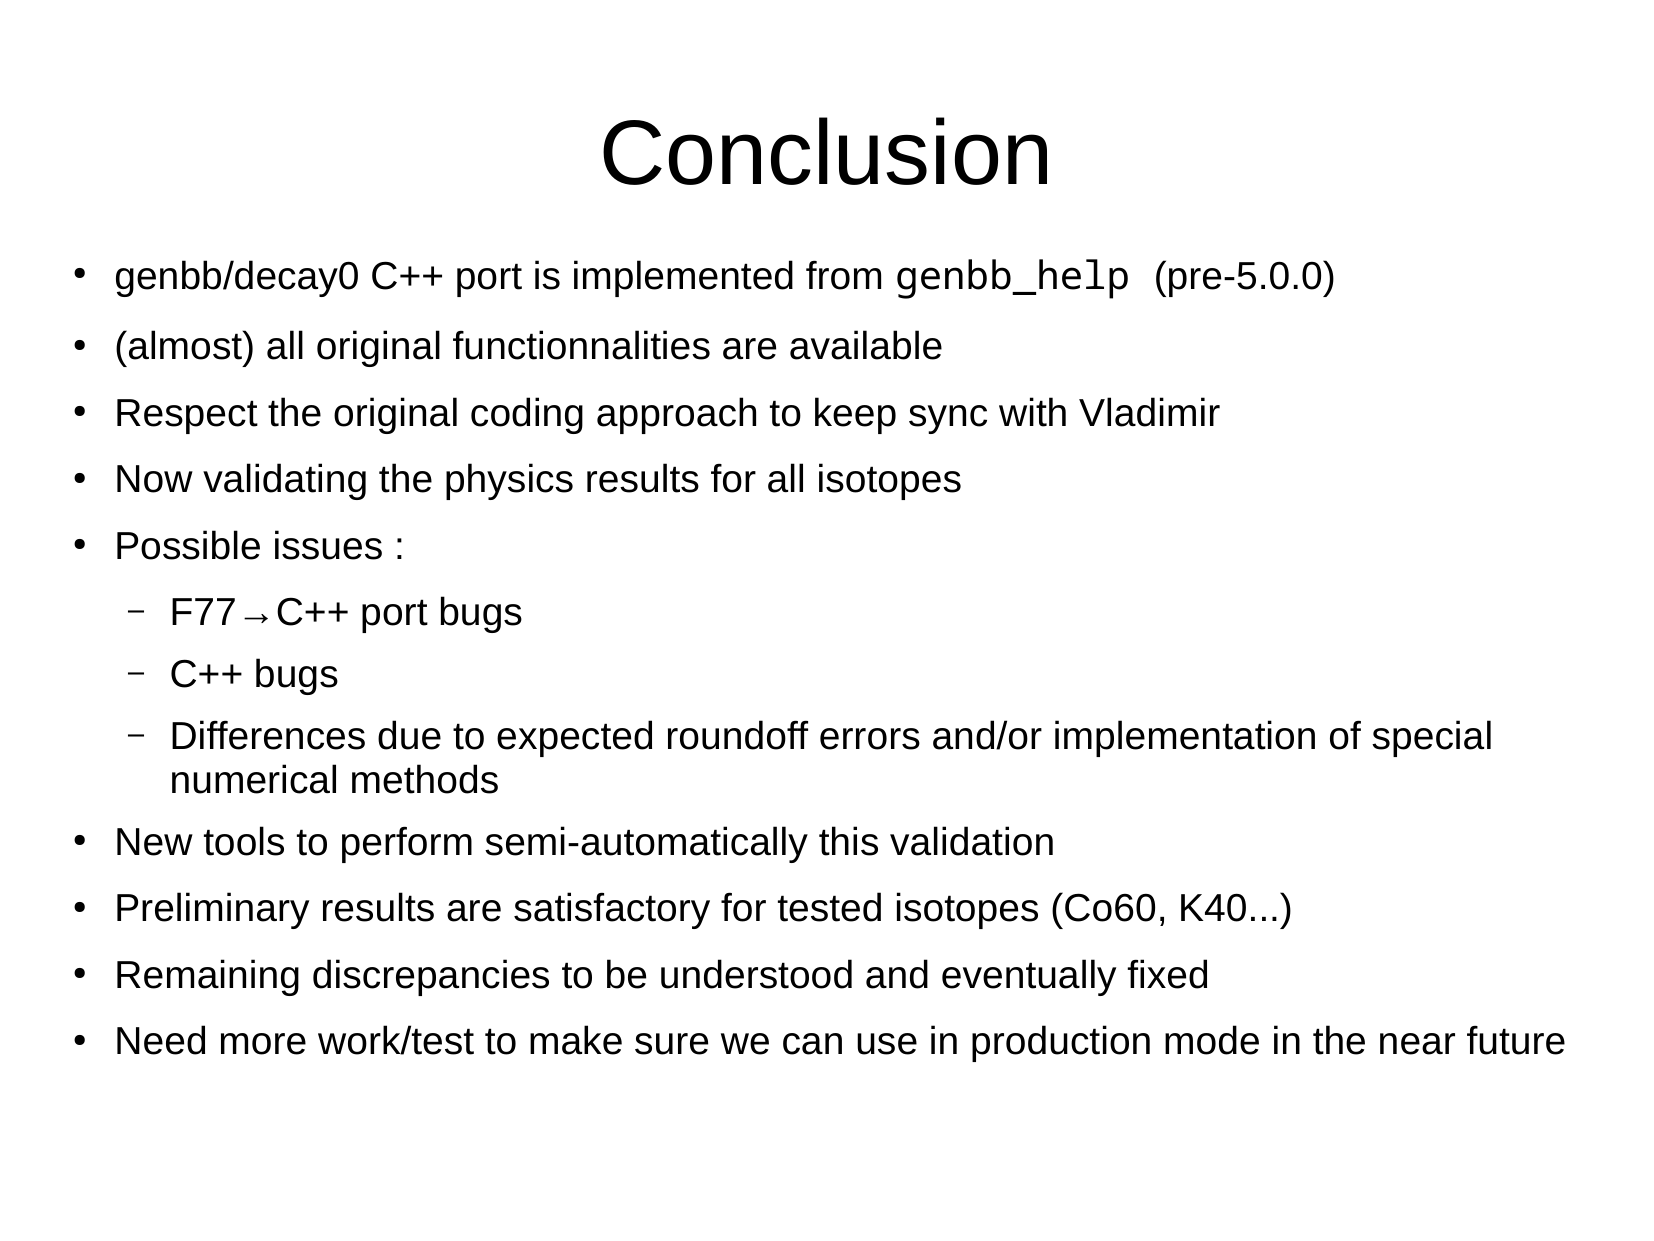

# Conclusion
genbb/decay0 C++ port is implemented from genbb_help (pre-5.0.0)
(almost) all original functionnalities are available
Respect the original coding approach to keep sync with Vladimir
Now validating the physics results for all isotopes
Possible issues :
F77→C++ port bugs
C++ bugs
Differences due to expected roundoff errors and/or implementation of special numerical methods
New tools to perform semi-automatically this validation
Preliminary results are satisfactory for tested isotopes (Co60, K40...)
Remaining discrepancies to be understood and eventually fixed
Need more work/test to make sure we can use in production mode in the near future